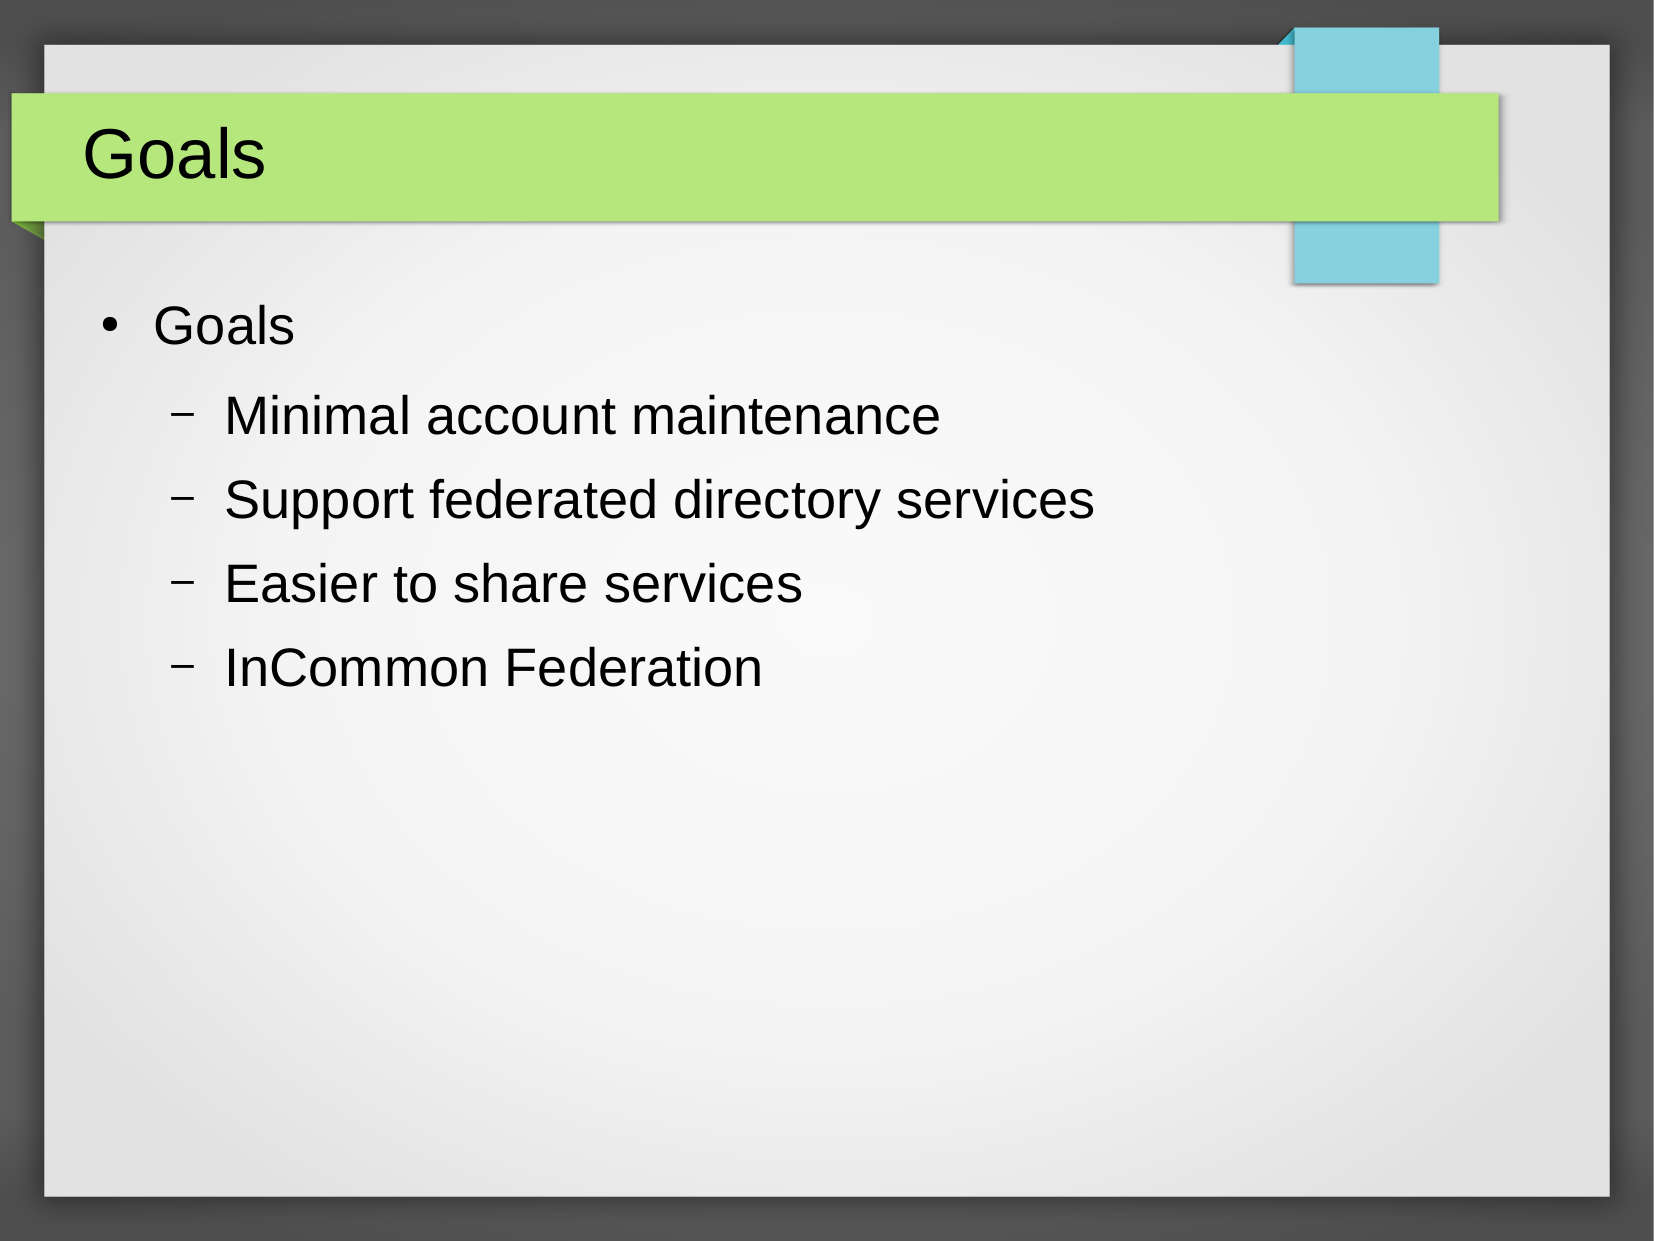

# Goals
Goals
Minimal account maintenance
Support federated directory services
Easier to share services
InCommon Federation